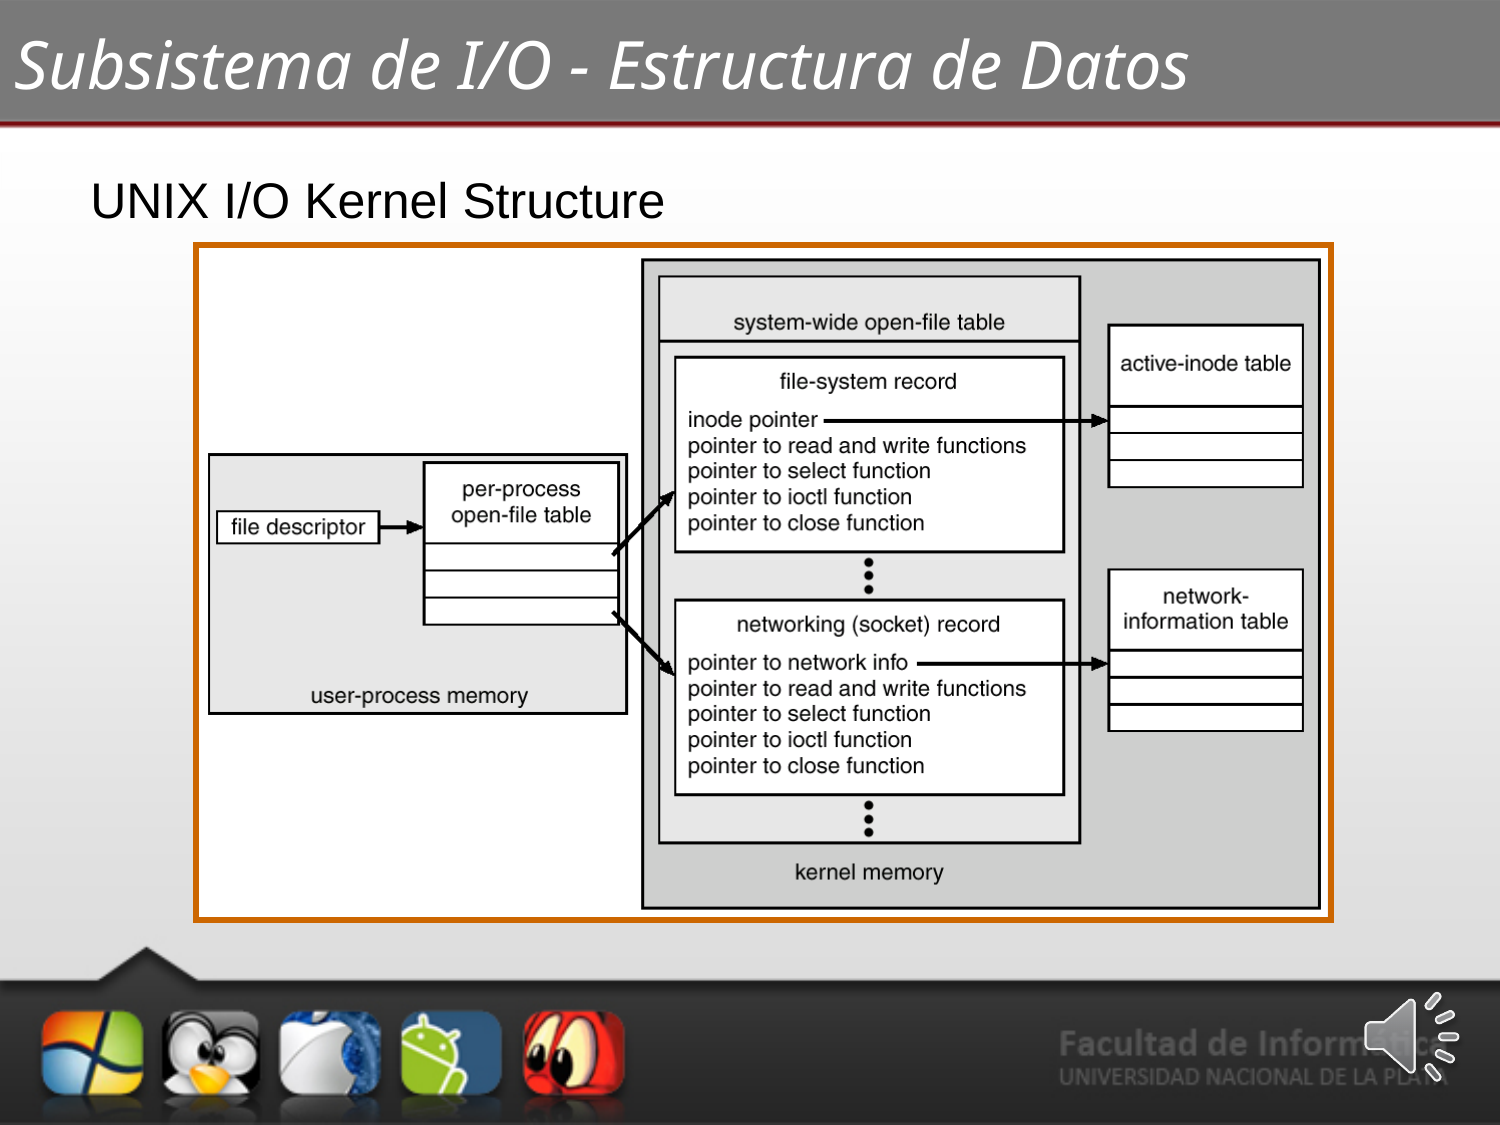

Subsistema de I/O - Estructura de Datos
UNIX I/O Kernel Structure